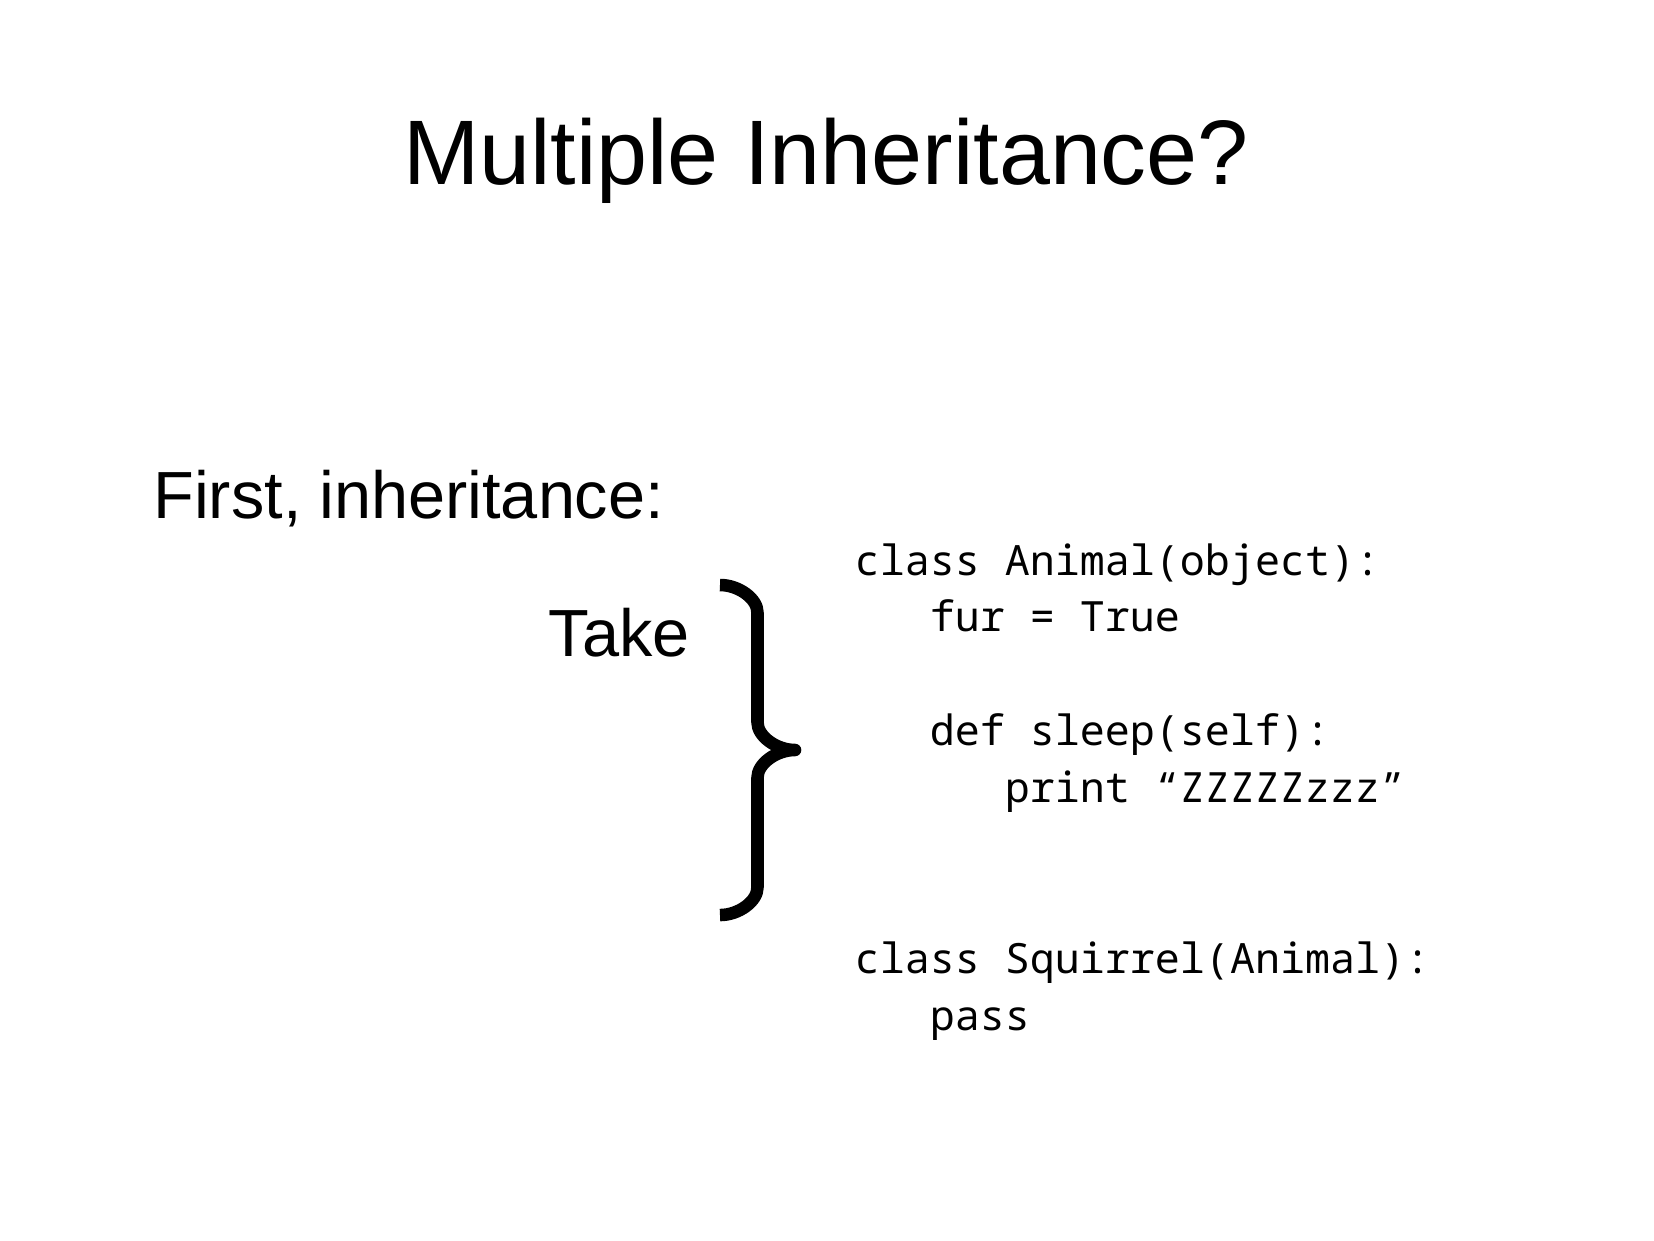

# Multiple Inheritance?
First, inheritance:
class Animal(object):
	fur = True
	def sleep(self):
		print “ZZZZZzzz”
class Squirrel(Animal):
	pass
Take